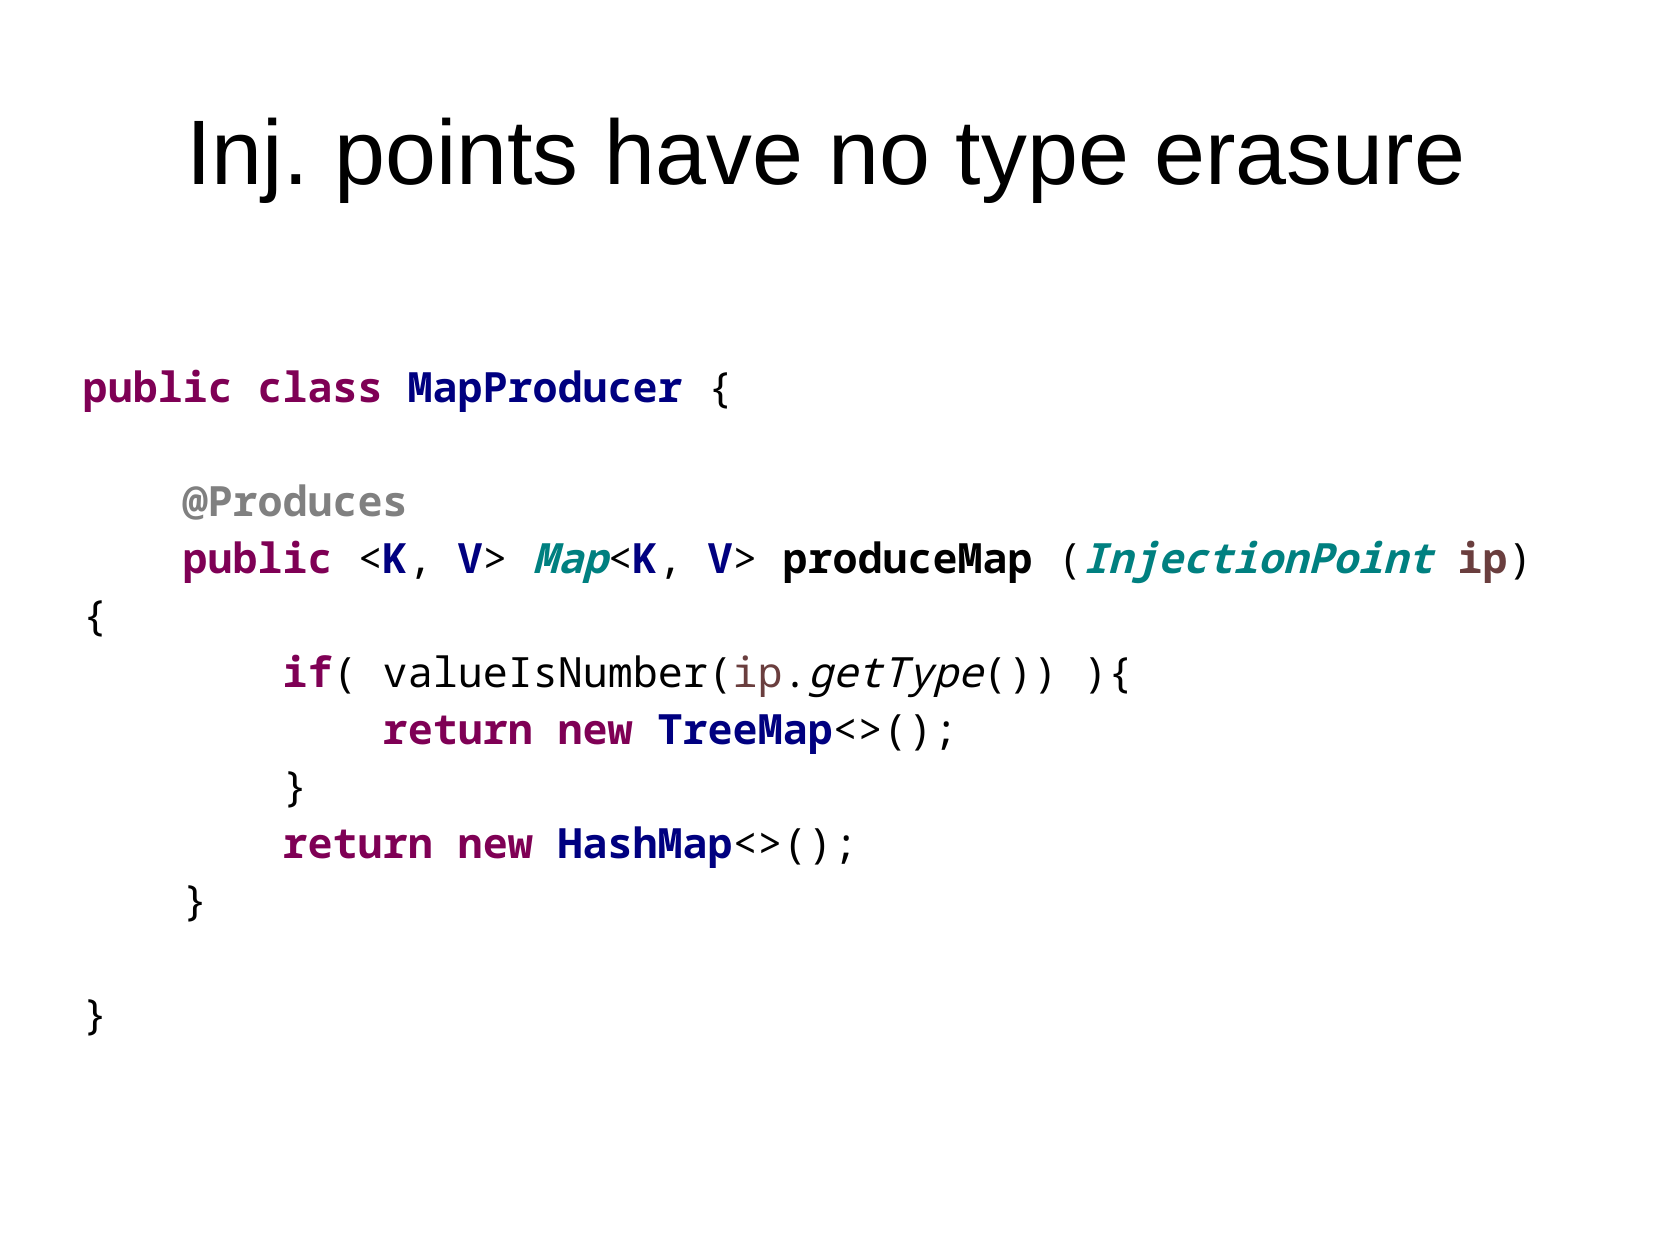

# Inj. points have no type erasure
public class MapProducer {
 @Produces
 public <K, V> Map<K, V> produceMap (InjectionPoint ip) {
 if( valueIsNumber(ip.getType()) ){
 return new TreeMap<>();
 }
 return new HashMap<>();
 }
}